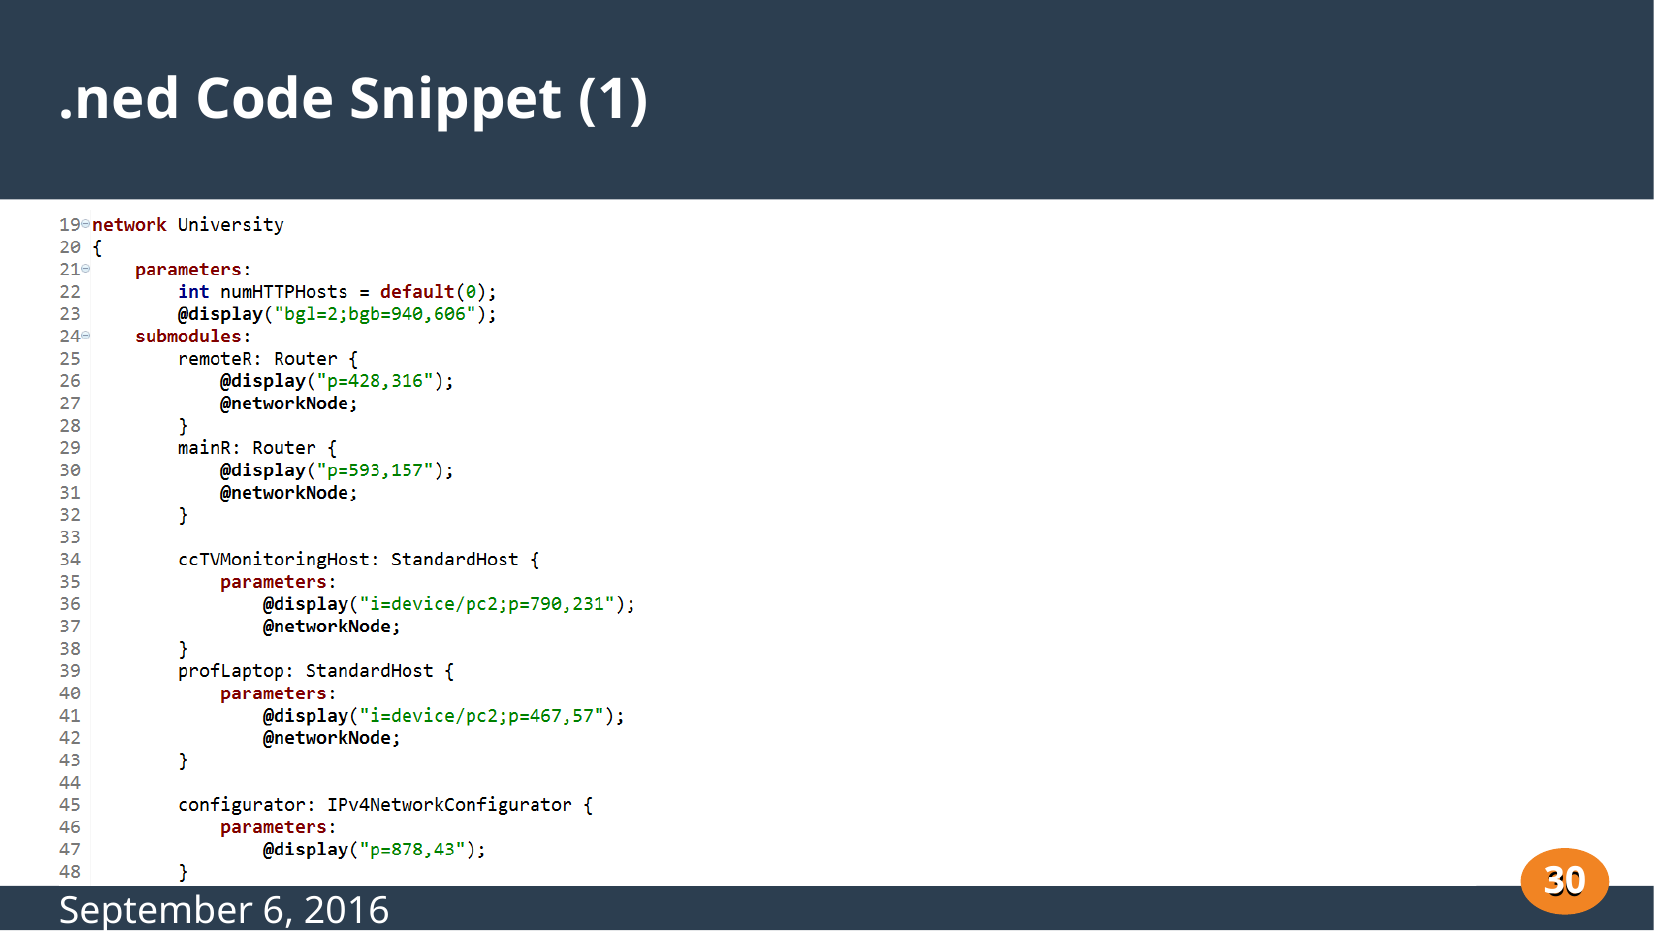

# .ned Code Snippet (1)
September 6, 2016